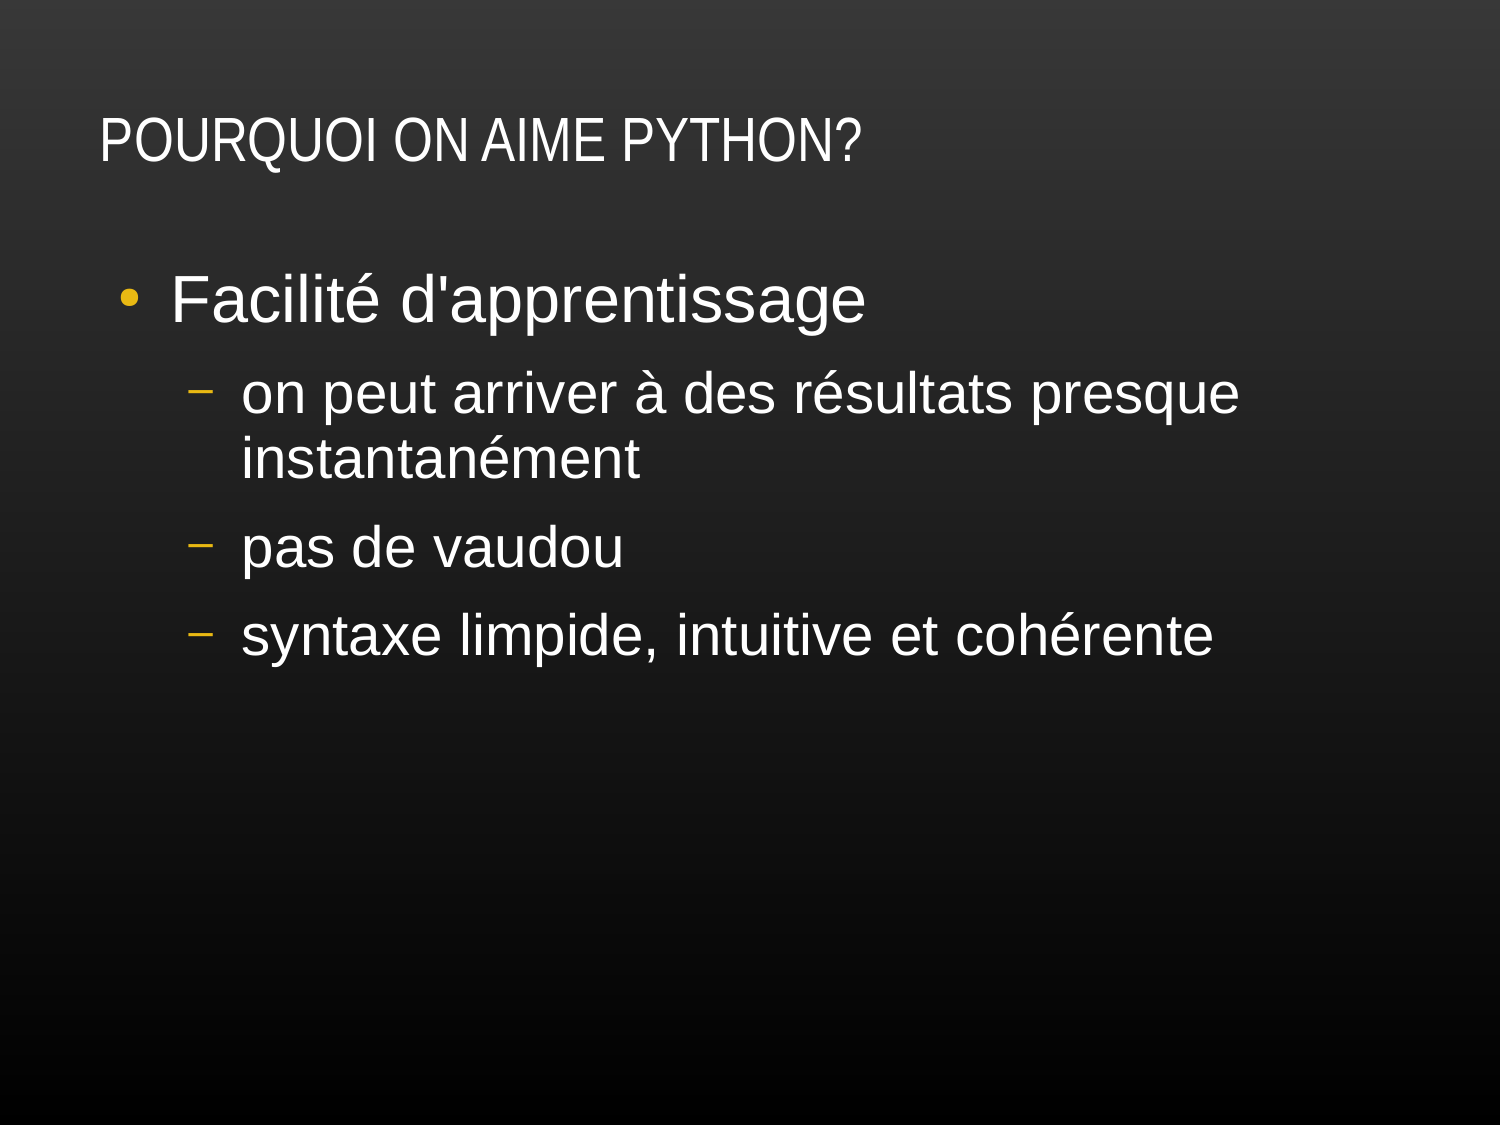

# POurquoi on aime python?
Facilité d'apprentissage
on peut arriver à des résultats presque instantanément
pas de vaudou
syntaxe limpide, intuitive et cohérente